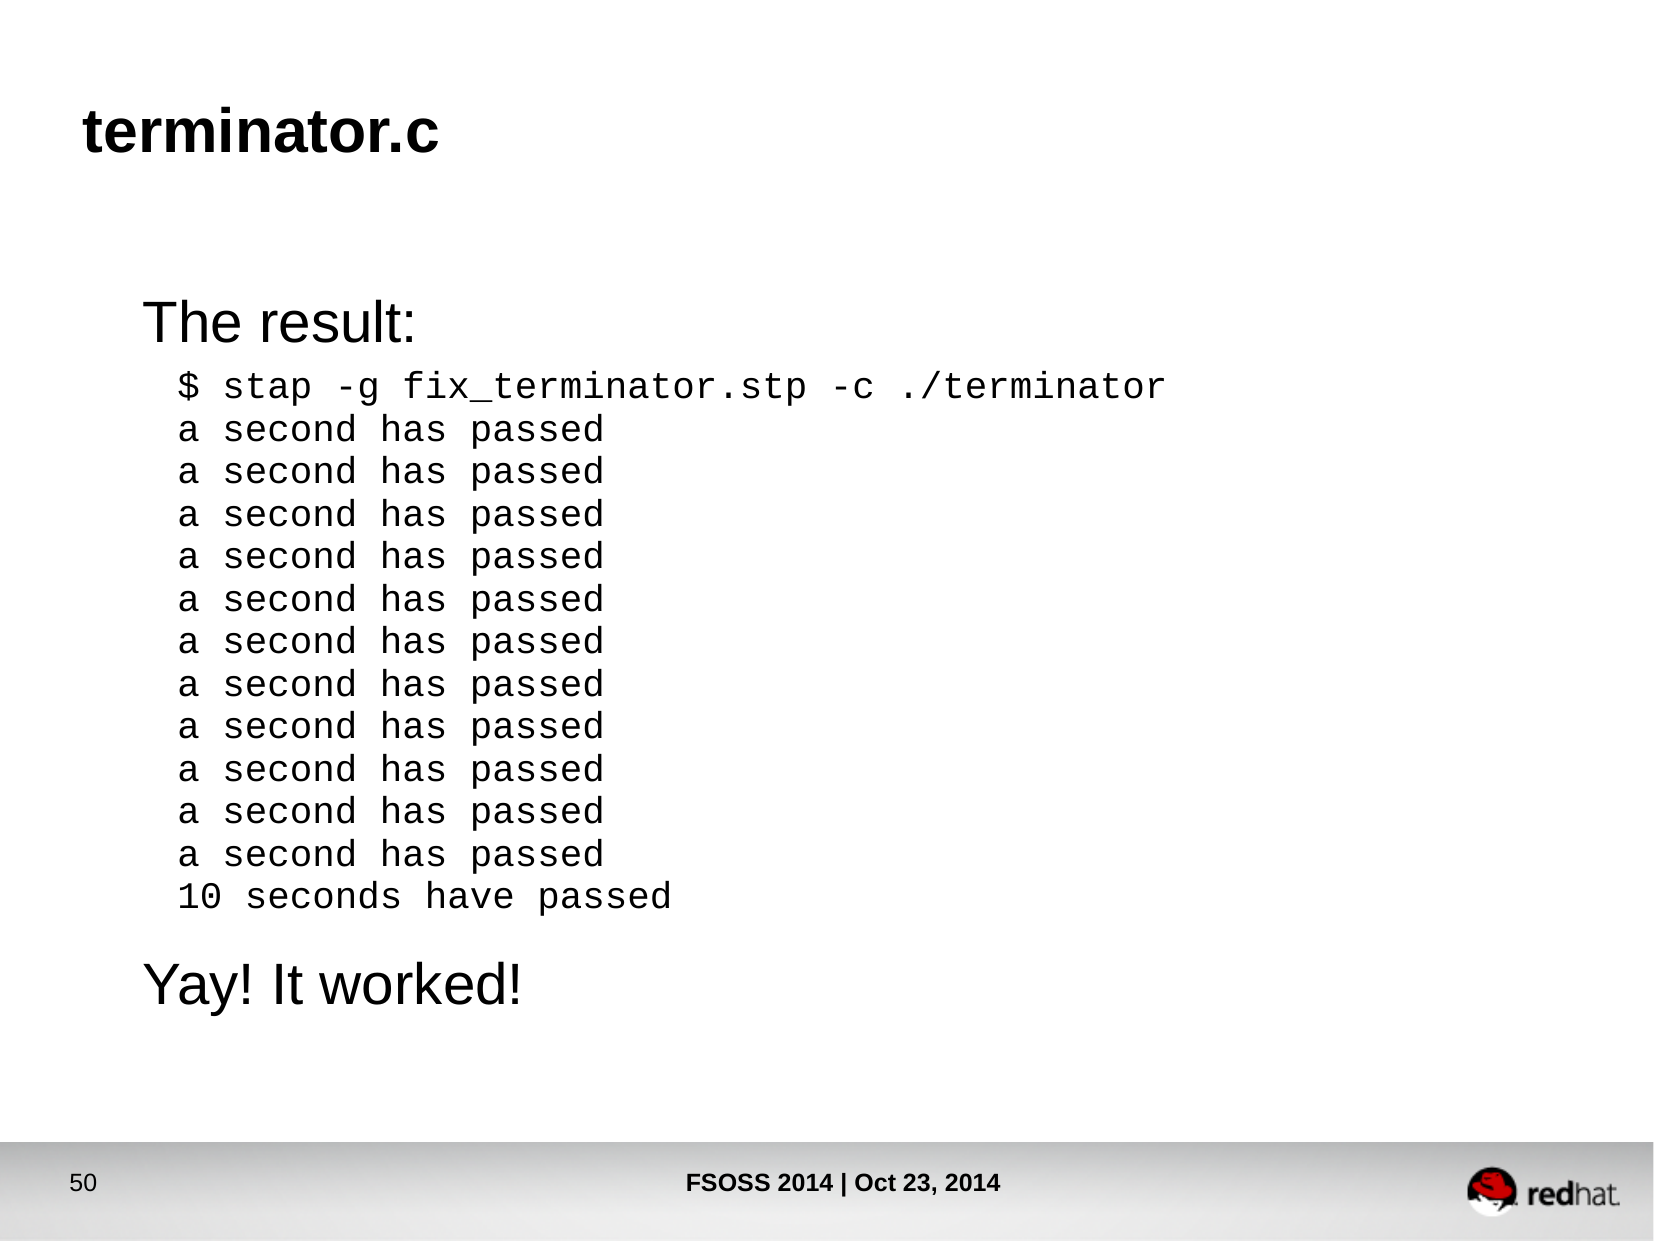

# terminator.c
The result:
Yay! It worked!
$ stap -g fix_terminator.stp -c ./terminator
a second has passed
a second has passed
a second has passed
a second has passed
a second has passed
a second has passed
a second has passed
a second has passed
a second has passed
a second has passed
a second has passed
10 seconds have passed